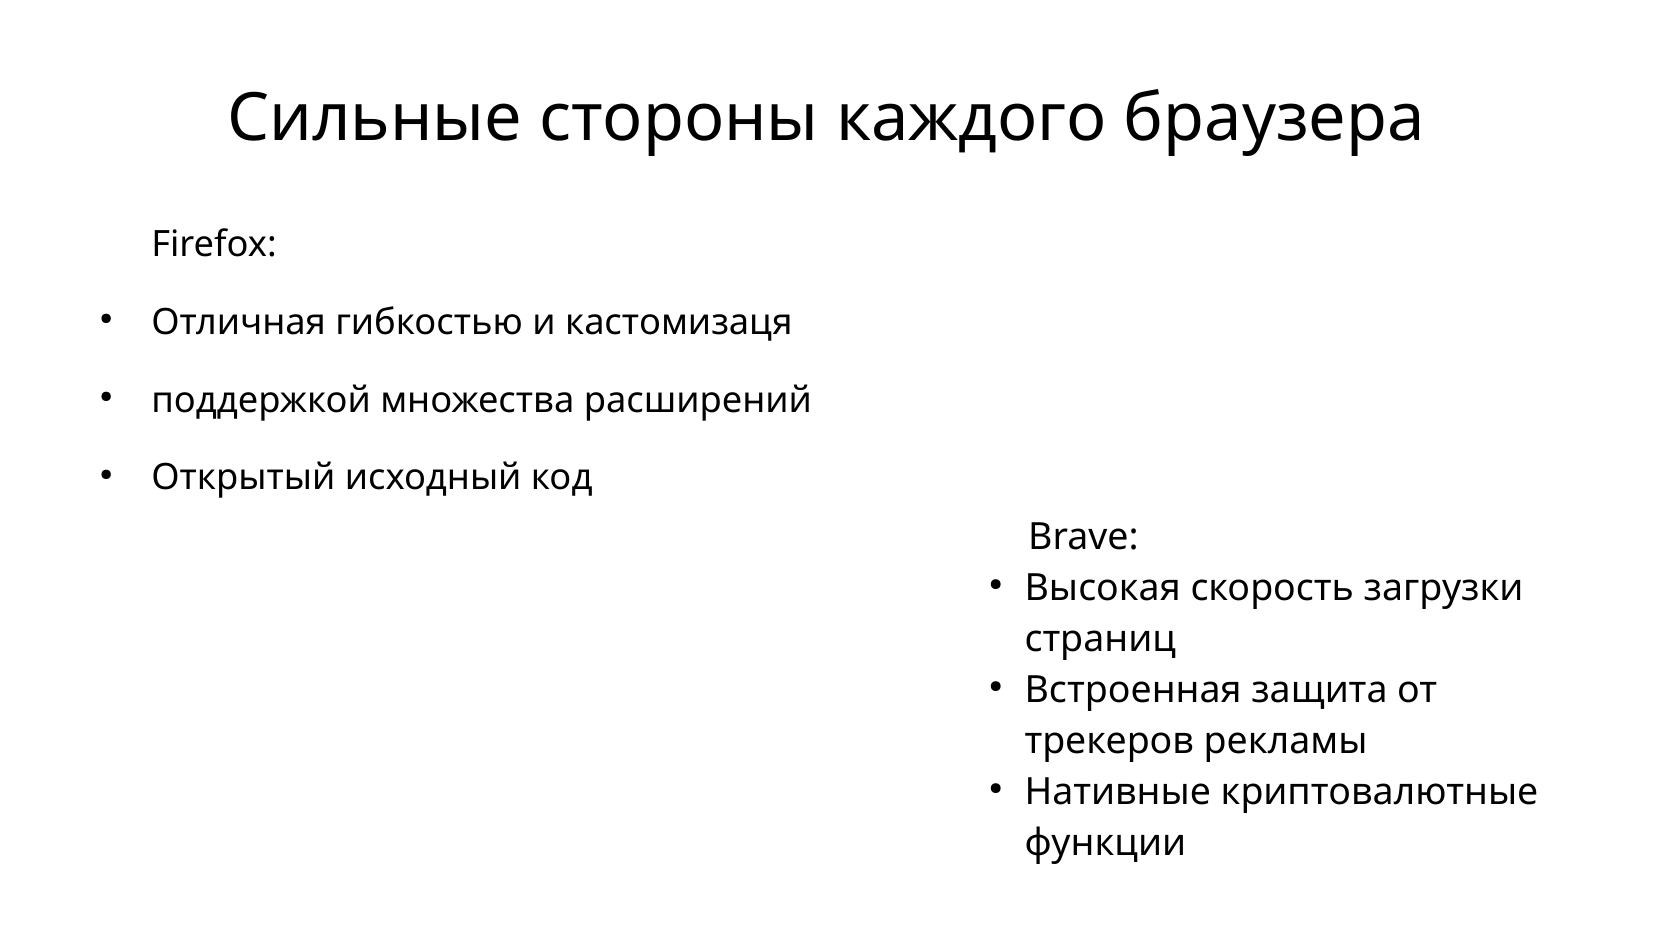

# Сильные стороны каждого браузера
Firefox:
Отличная гибкостью и кастомизаця
поддержкой множества расширений
Открытый исходный код
 Brave:
Высокая скорость загрузки страниц
Встроенная защита от трекеров рекламы
Нативные криптовалютные функции